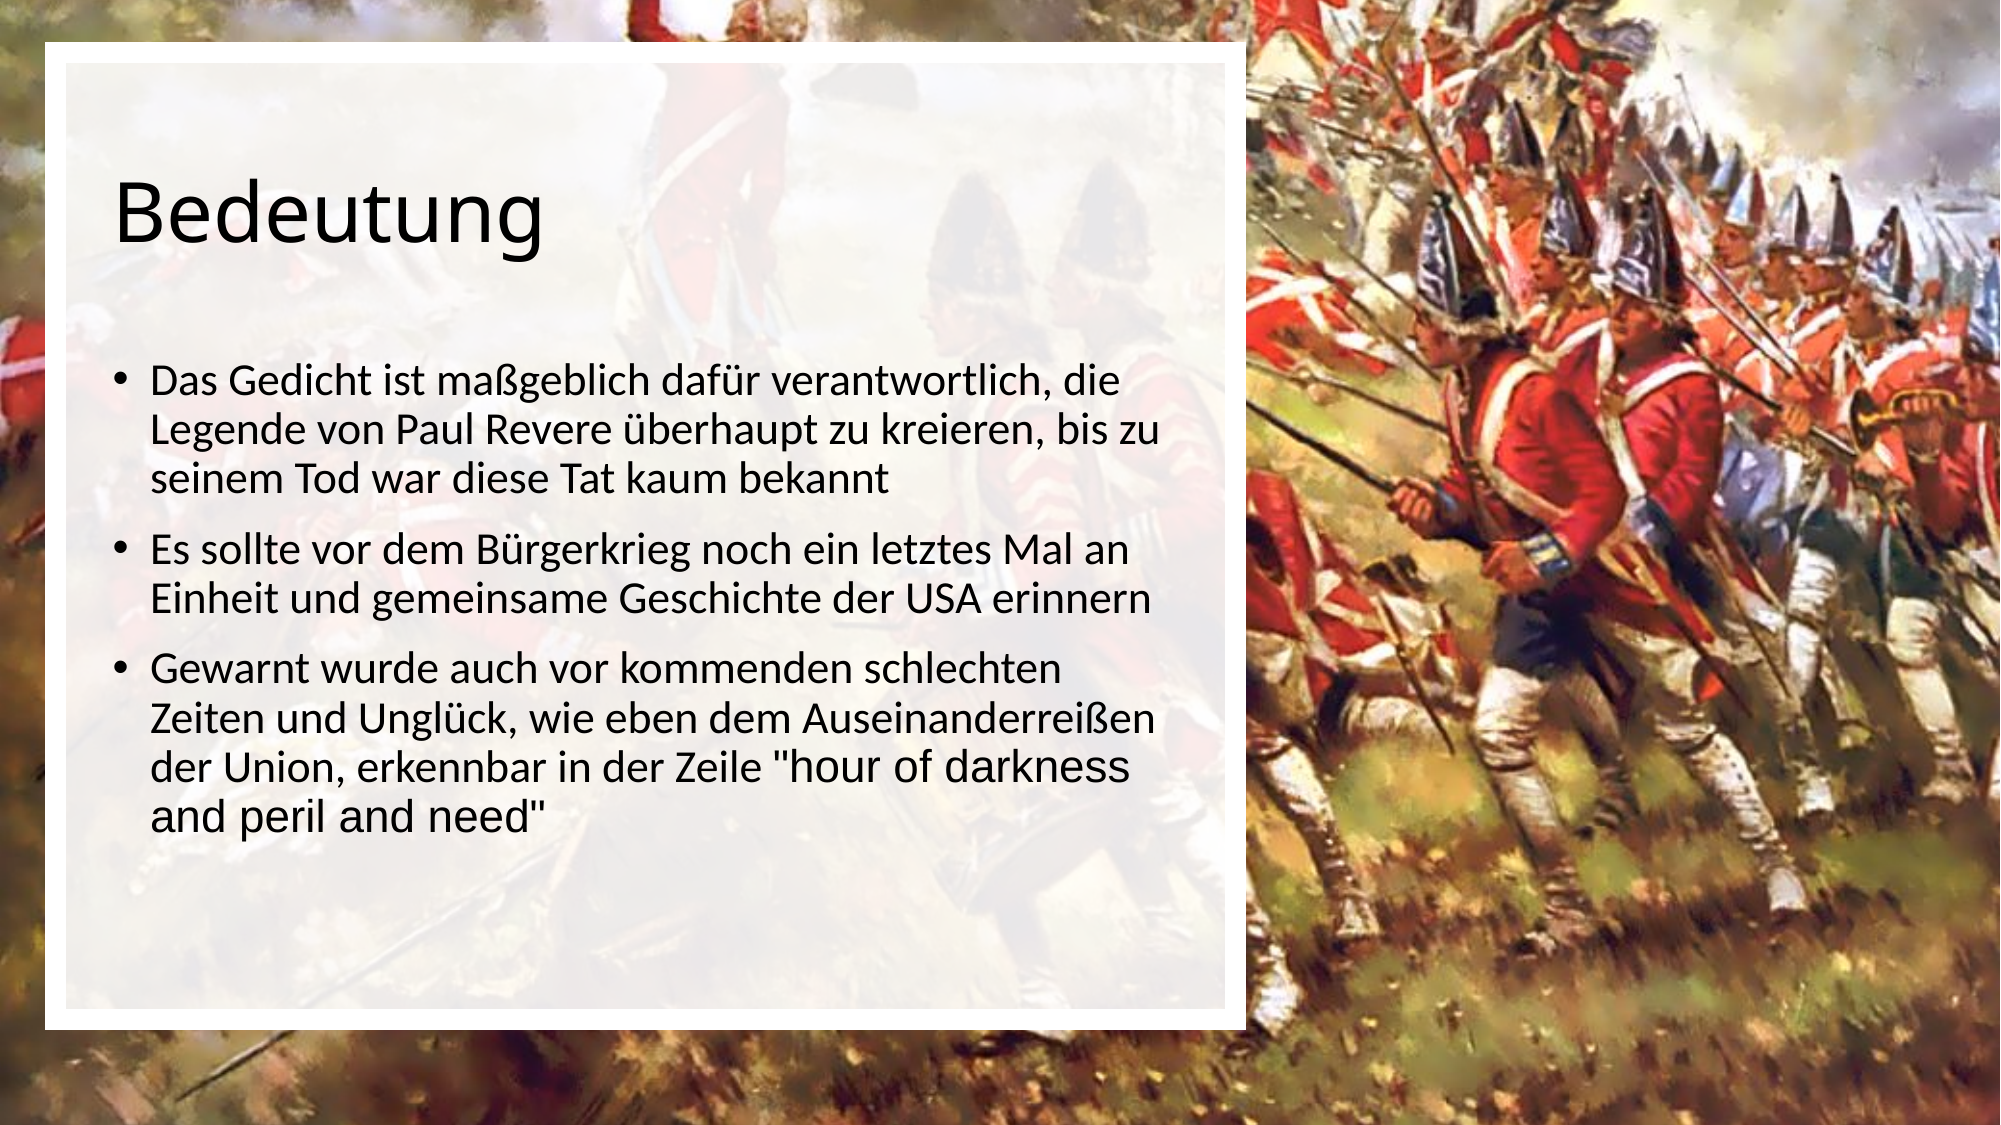

# Bedeutung
Das Gedicht ist maßgeblich dafür verantwortlich, die Legende von Paul Revere überhaupt zu kreieren, bis zu seinem Tod war diese Tat kaum bekannt
Es sollte vor dem Bürgerkrieg noch ein letztes Mal an Einheit und gemeinsame Geschichte der USA erinnern
Gewarnt wurde auch vor kommenden schlechten Zeiten und Unglück, wie eben dem Auseinanderreißen der Union, erkennbar in der Zeile "hour of darkness and peril and need"